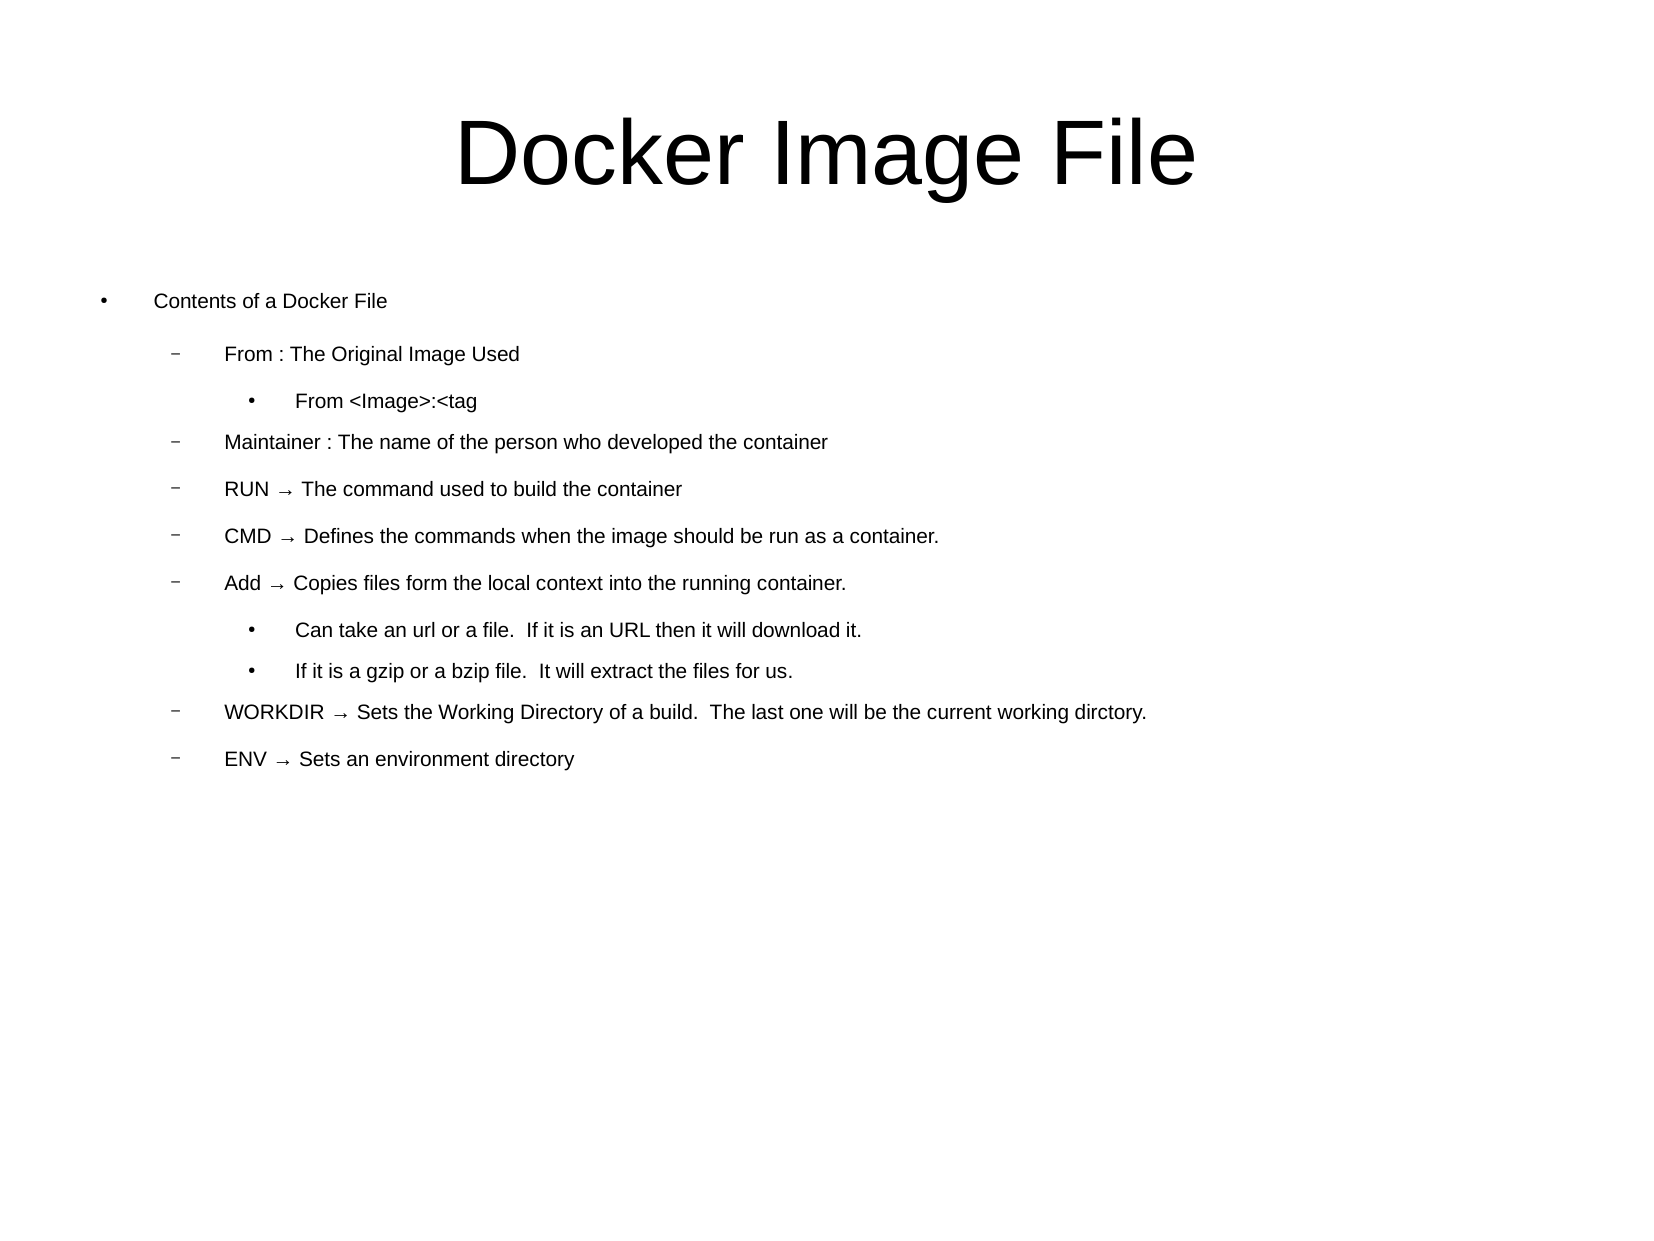

# Docker Image File
Contents of a Docker File
From : The Original Image Used
From <Image>:<tag
Maintainer : The name of the person who developed the container
RUN → The command used to build the container
CMD → Defines the commands when the image should be run as a container.
Add → Copies files form the local context into the running container.
Can take an url or a file. If it is an URL then it will download it.
If it is a gzip or a bzip file. It will extract the files for us.
WORKDIR → Sets the Working Directory of a build. The last one will be the current working dirctory.
ENV → Sets an environment directory